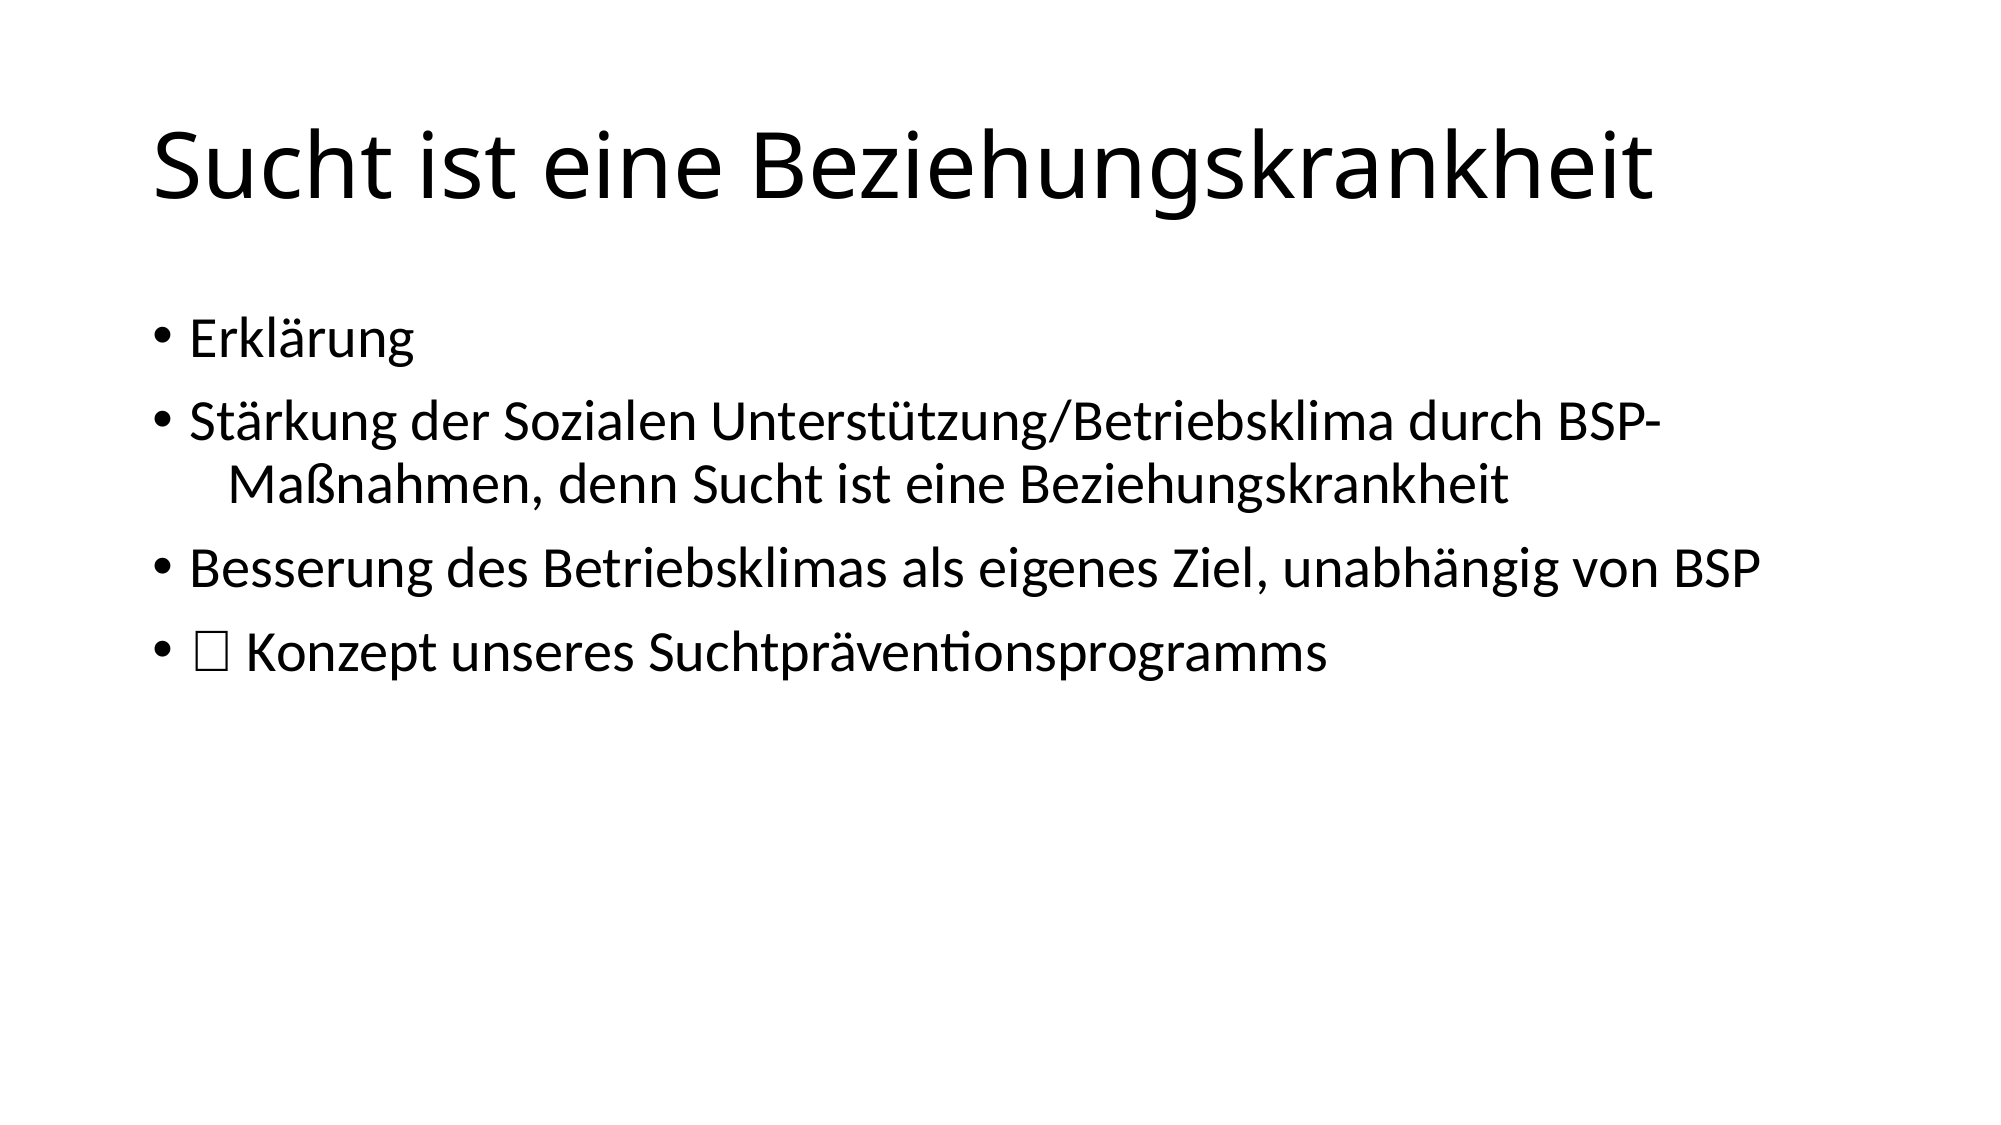

# Sucht ist eine Beziehungskrankheit
Erklärung
Stärkung der Sozialen Unterstützung/Betriebsklima durch BSP-Maßnahmen, denn Sucht ist eine Beziehungskrankheit
Besserung des Betriebsklimas als eigenes Ziel, unabhängig von BSP
 Konzept unseres Suchtpräventionsprogramms